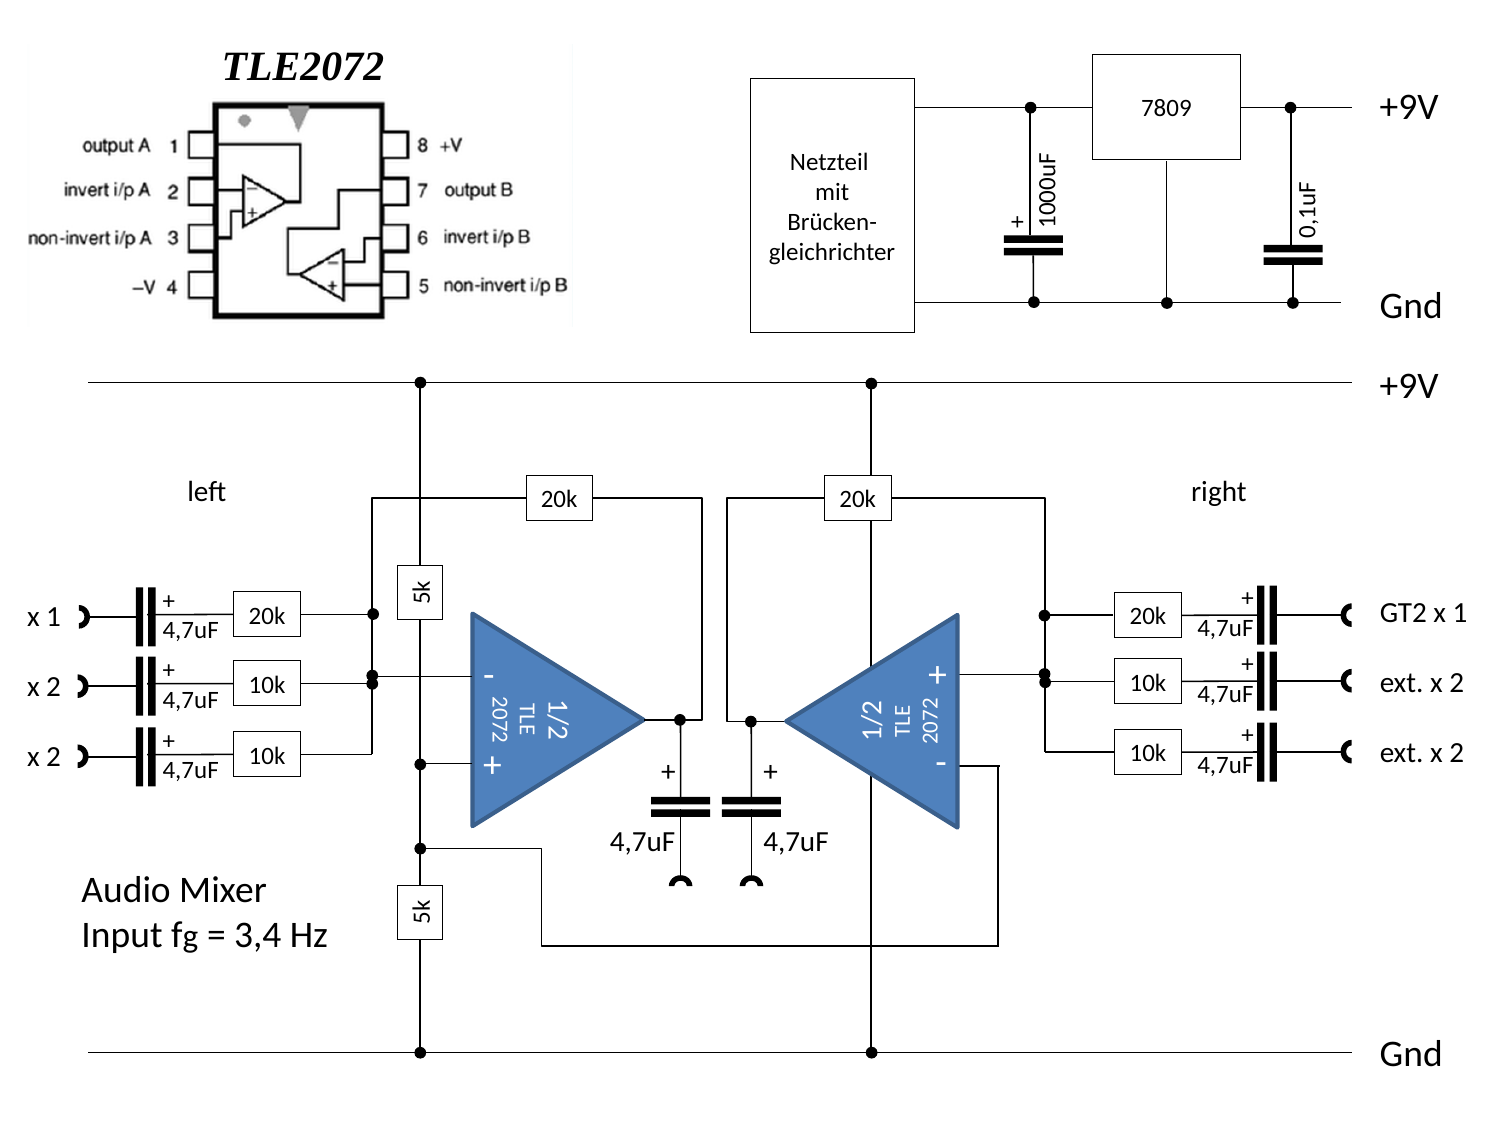

TLE2072
7809
+9V
Netzteil
mit
Brücken-gleichrichter
+
1000uF
0,1uF
Gnd
+9V
5k
5k
left
right
20k
20k
+
4,7uF
+
4,7uF
20k
GT2 x 1
ext. x 2
ext. x 2
x 1
x 2
x 2
20k
1/2
TLE 2072
-
+
1/2
TLE 2072
-
+
+
4,7uF
10k
+
4,7uF
10k
+
4,7uF
10k
+
4,7uF
10k
+
4,7uF
+
4,7uF
+
4,7uF
+
4,7uF
Audio Mixer
Input fg = 3,4 Hz
Gnd